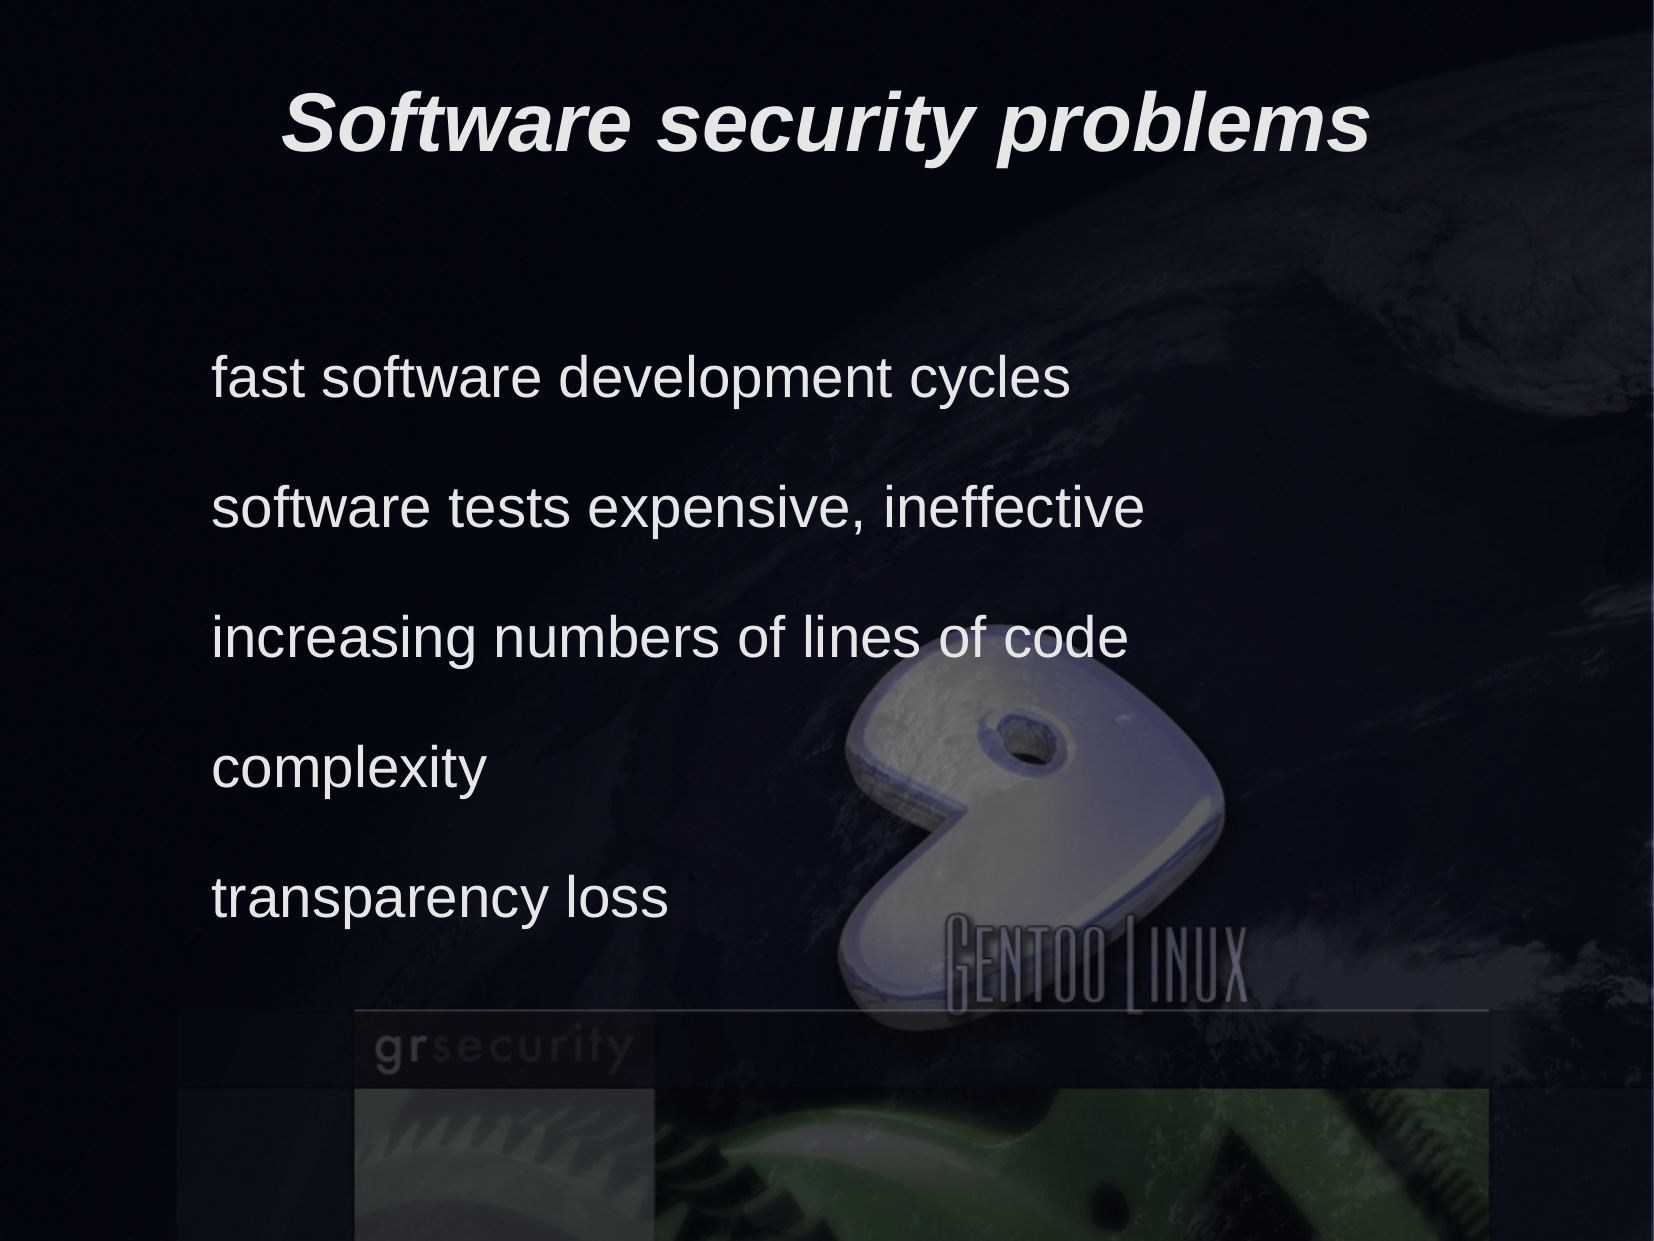

# Software security problems
fast software development cycles
software tests expensive, ineffective
increasing numbers of lines of code
complexity
transparency loss